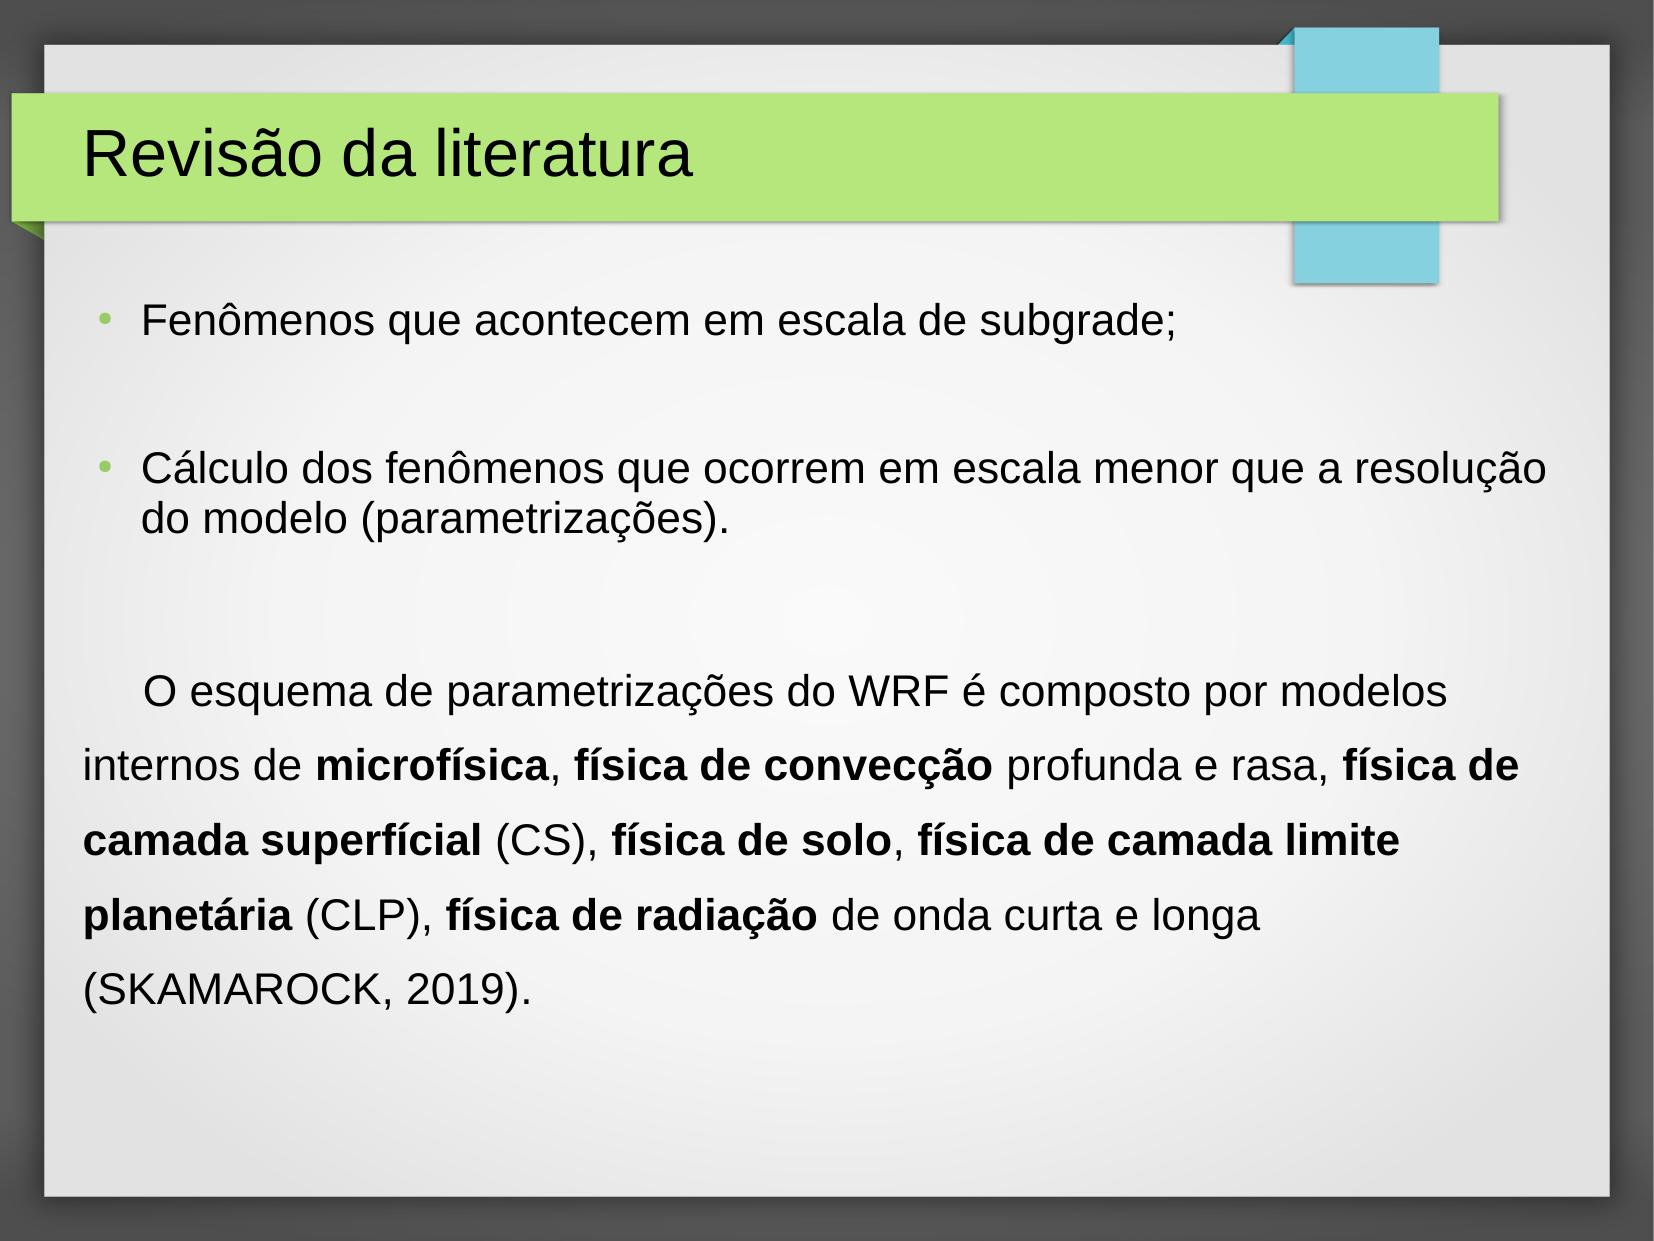

# Revisão da literatura
Fenômenos que acontecem em escala de subgrade;
Cálculo dos fenômenos que ocorrem em escala menor que a resolução do modelo (parametrizações).
O esquema de parametrizações do WRF é composto por modelos internos de microfísica, física de convecção profunda e rasa, física de camada superfícial (CS), física de solo, física de camada limite planetária (CLP), física de radiação de onda curta e longa (SKAMAROCK, 2019).